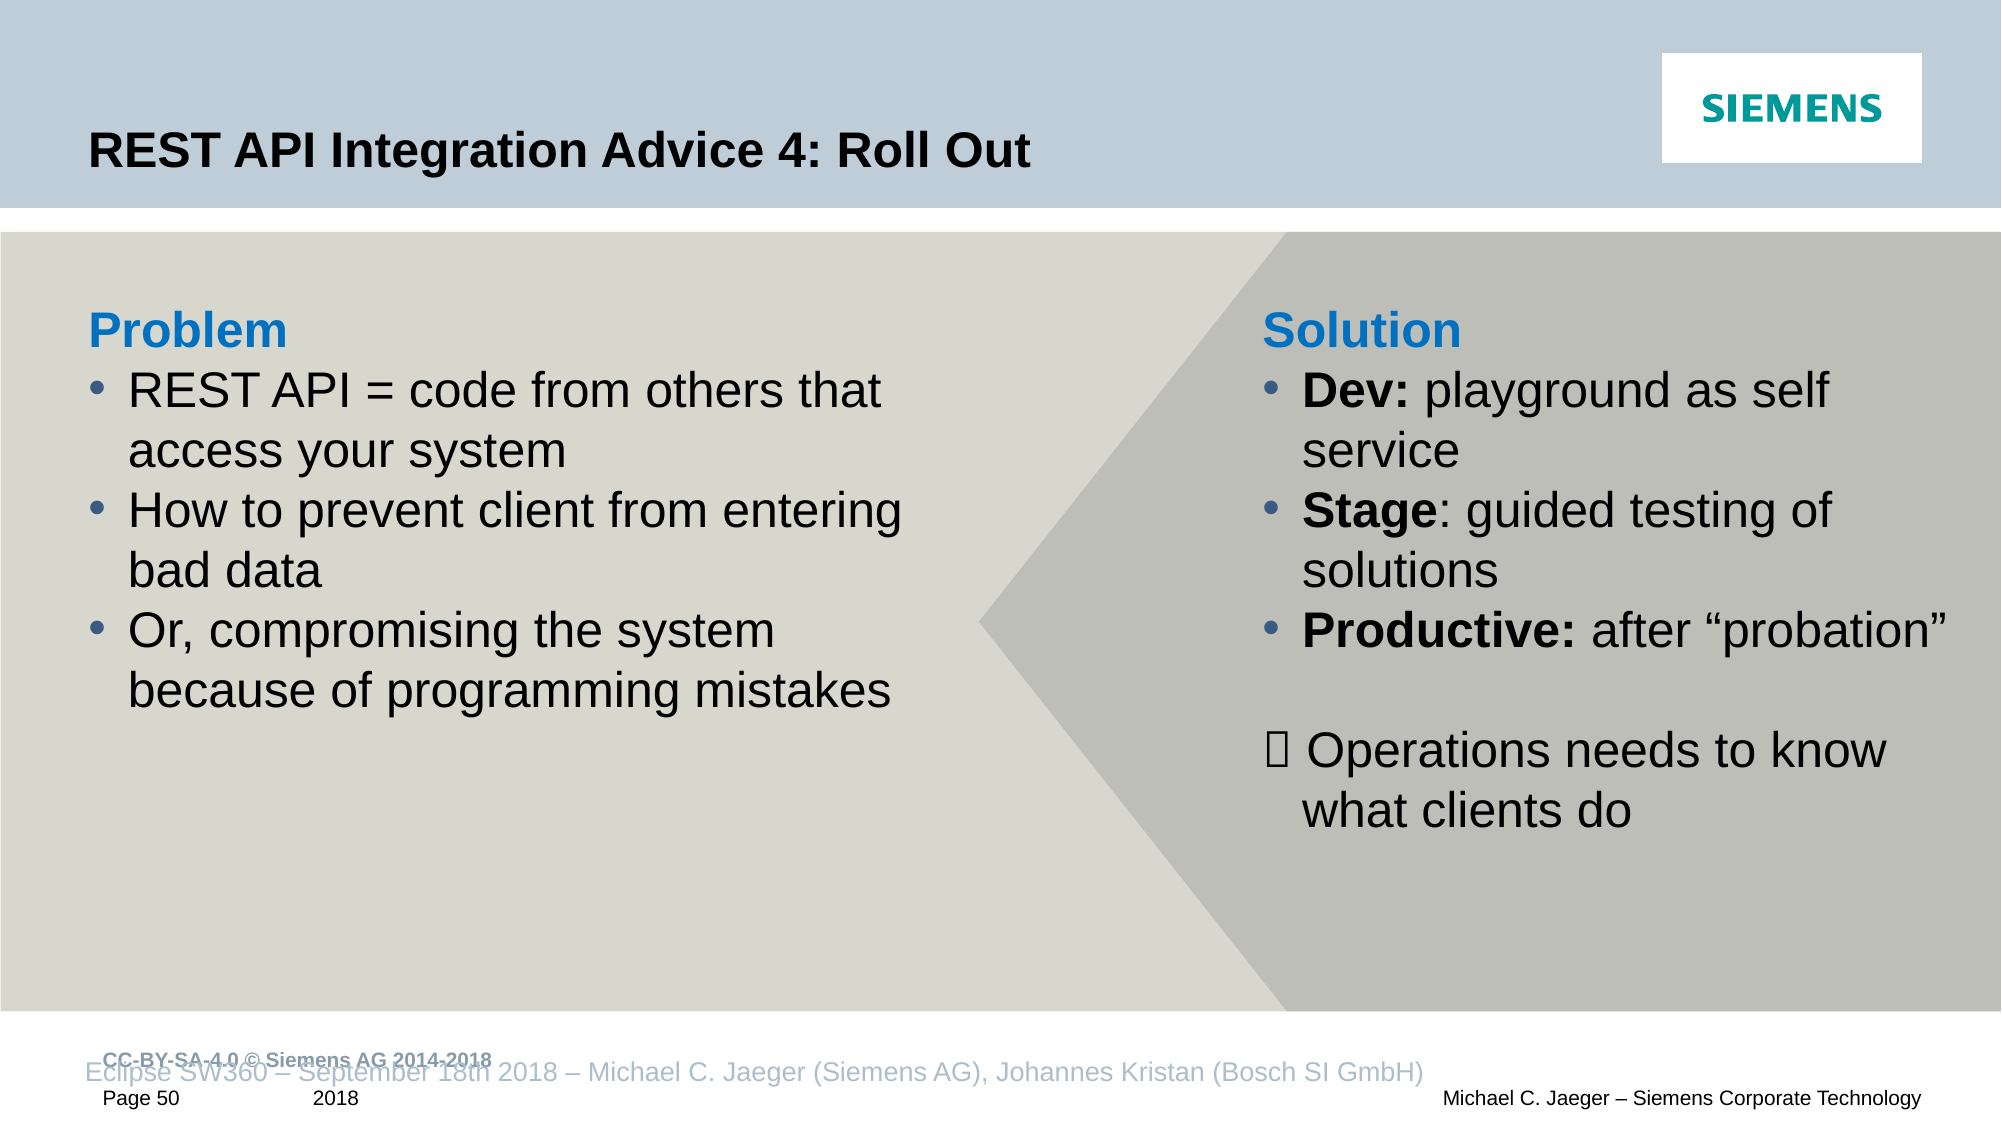

# REST API Integration Advice 4: Roll Out
Problem
REST API = code from others that access your system
How to prevent client from entering bad data
Or, compromising the system because of programming mistakes
Solution
Dev: playground as self service
Stage: guided testing of solutions
Productive: after “probation”
 Operations needs to know what clients do